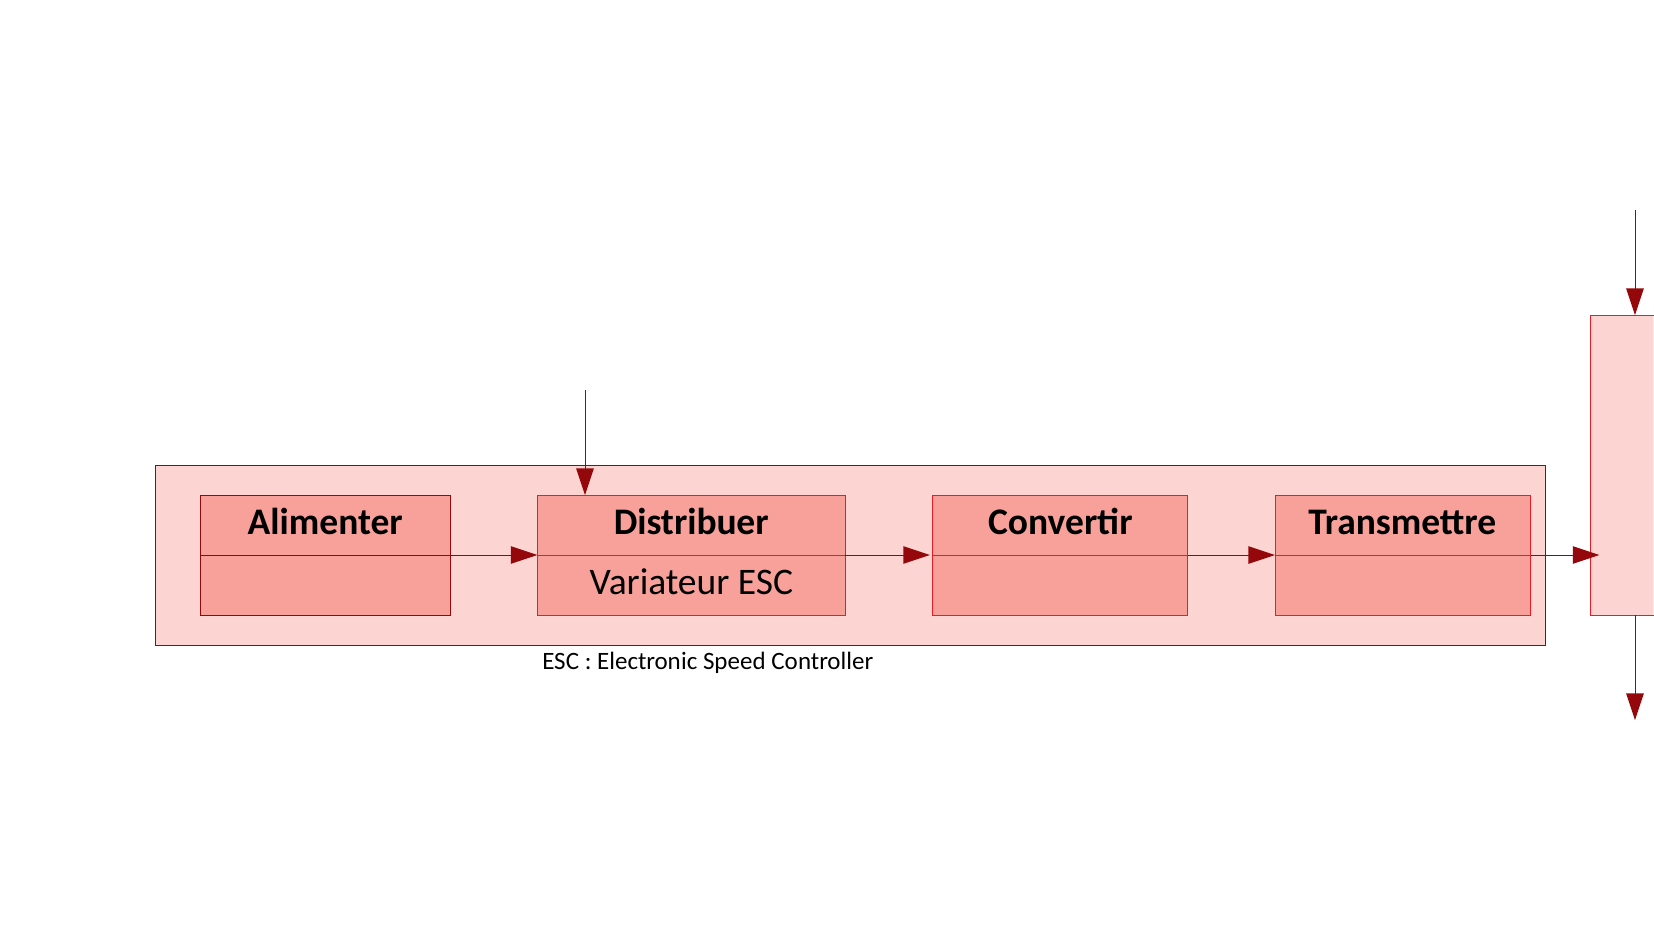

AGIR
Alimenter
Distribuer
Variateur ESC
Convertir
Transmettre
ESC : Electronic Speed Controller